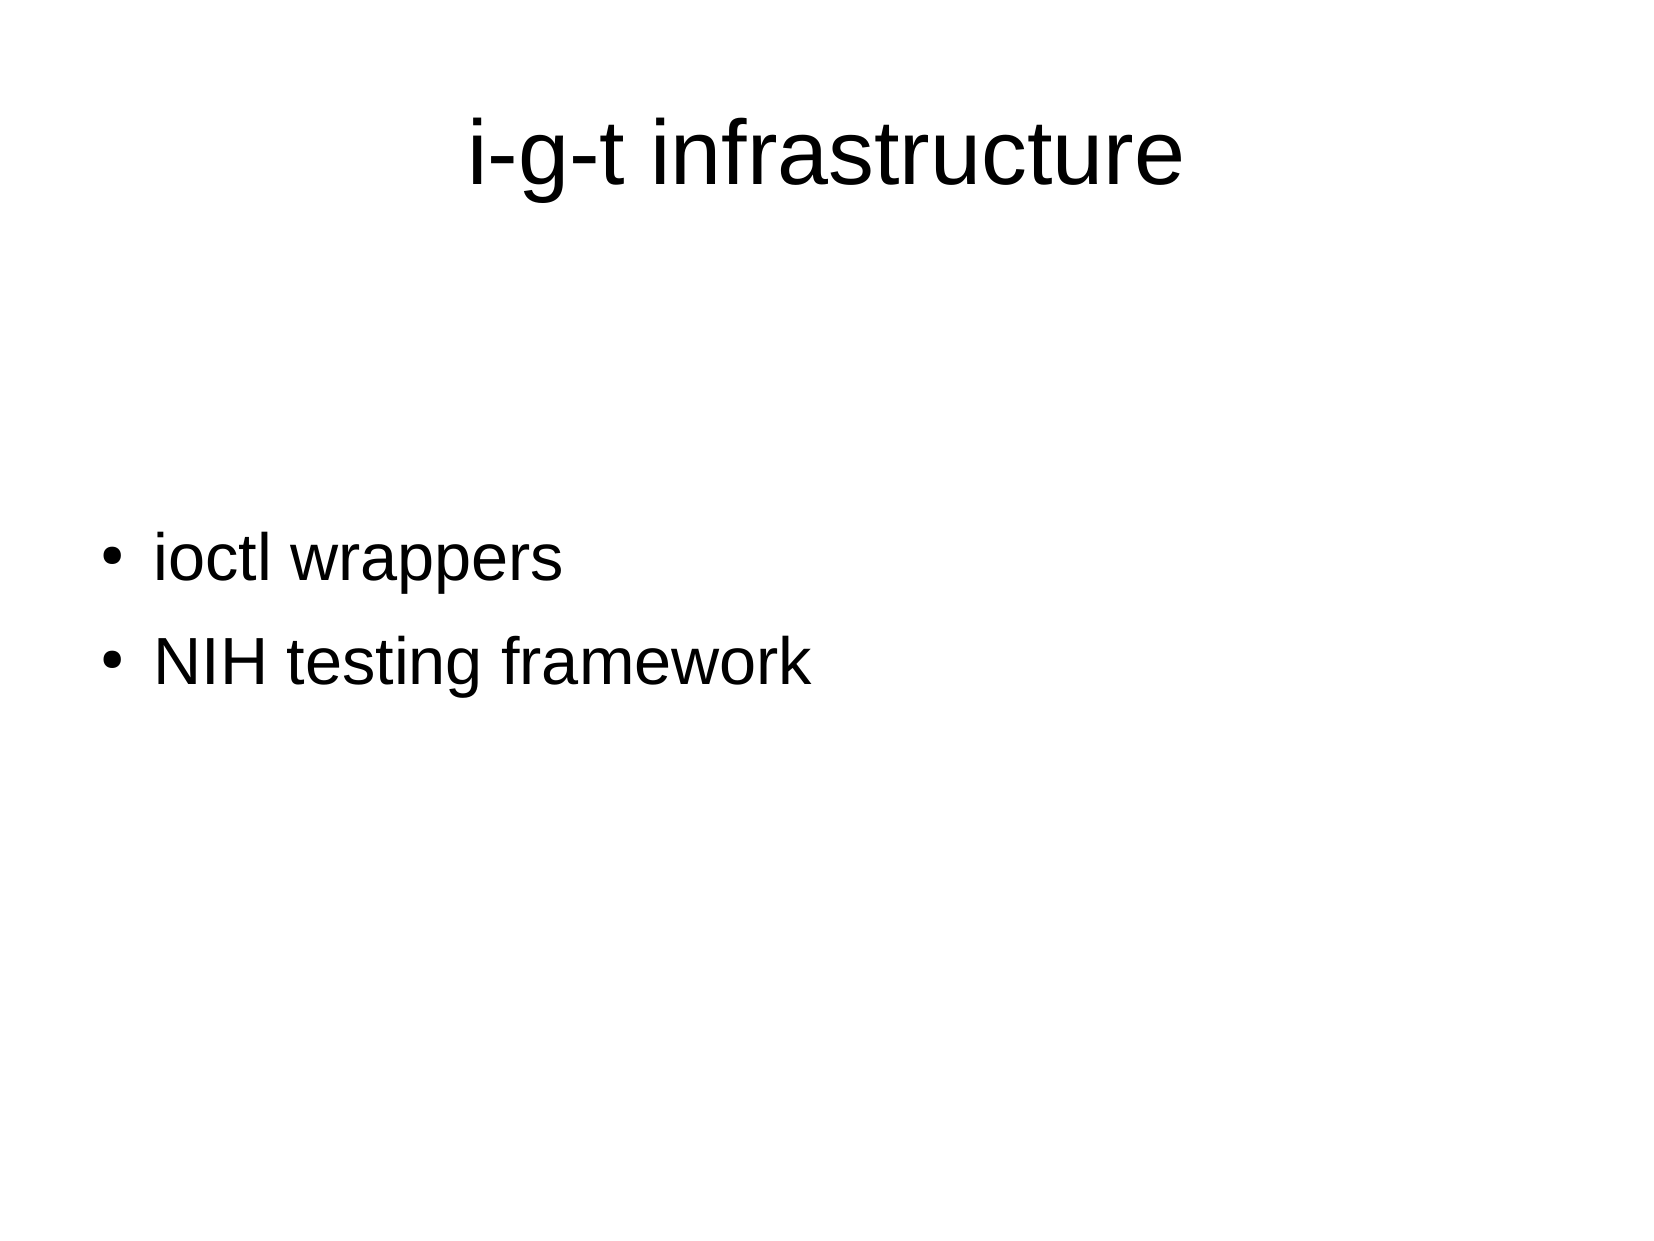

# i-g-t infrastructure
ioctl wrappers
NIH testing framework